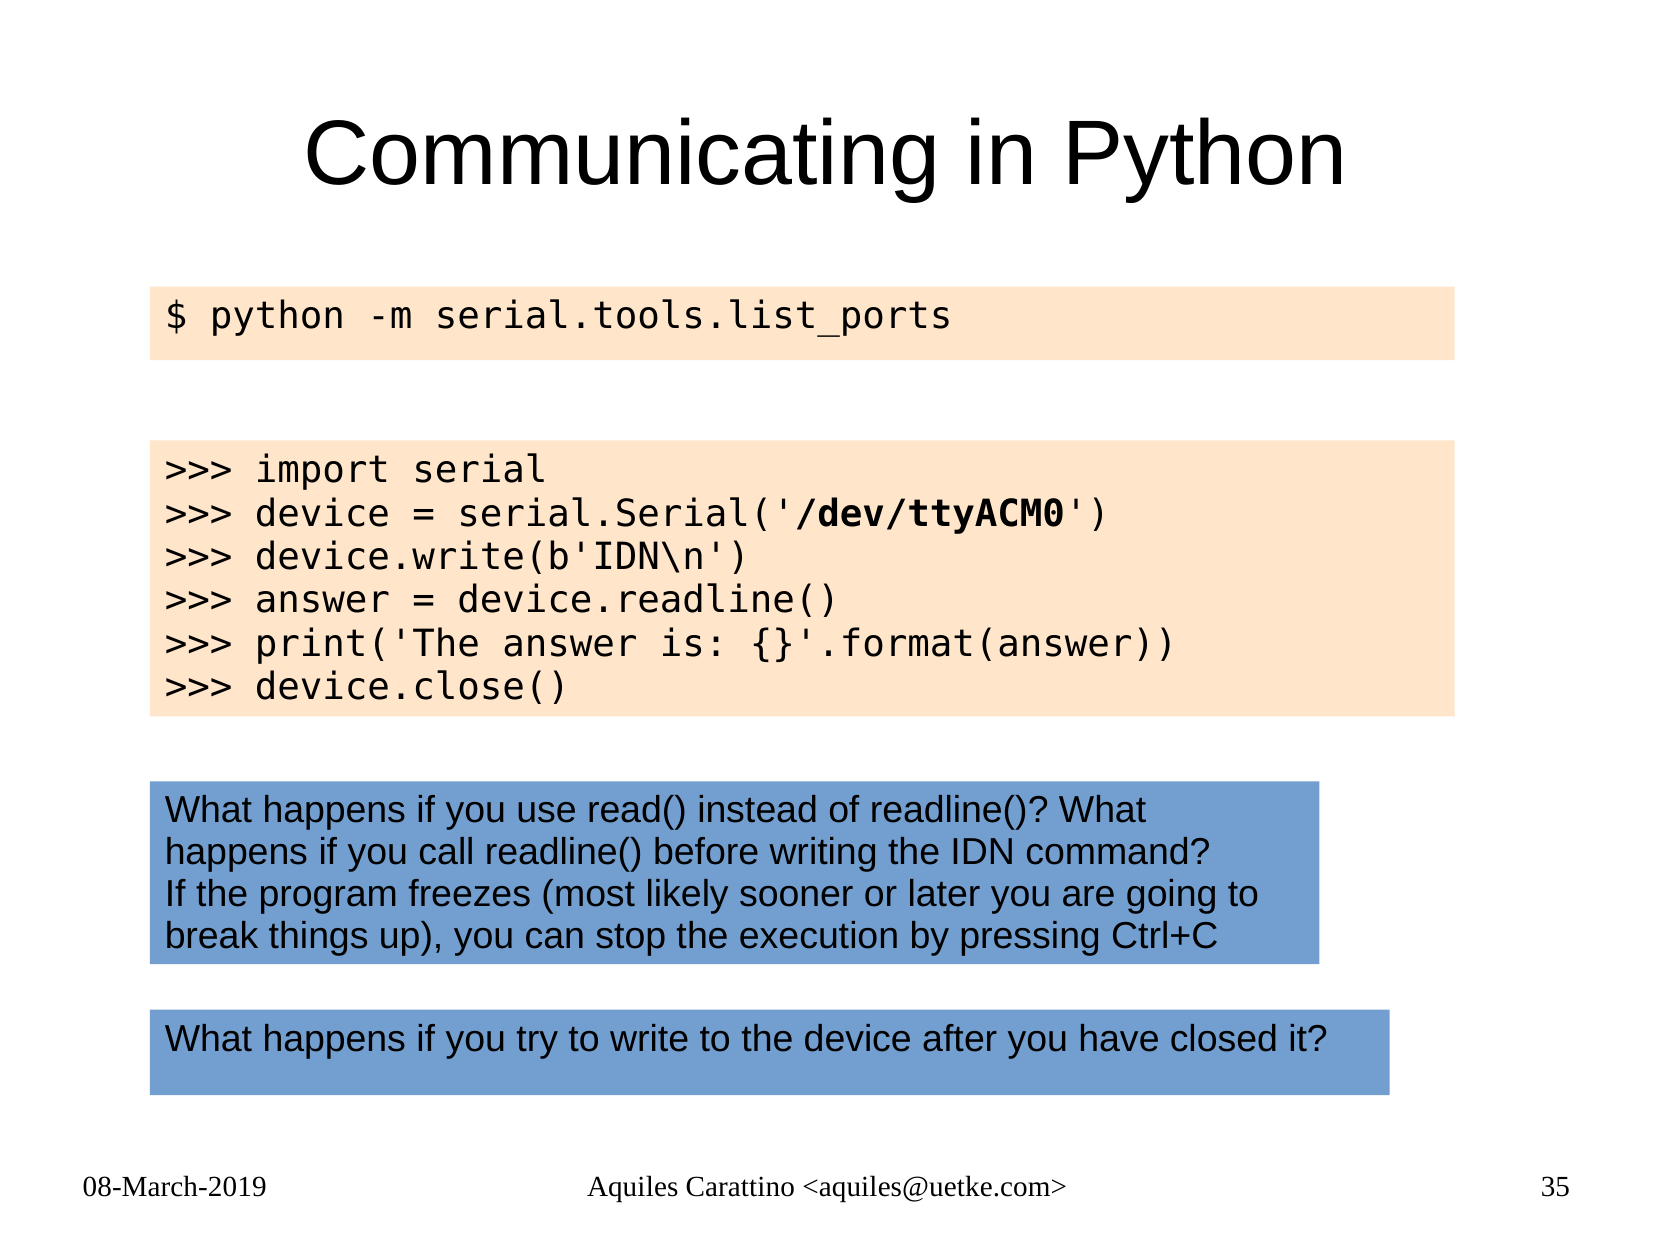

# Communicating in Python
$ python -m serial.tools.list_ports
>>> import serial
>>> device = serial.Serial('/dev/ttyACM0')
>>> device.write(b'IDN\n')
>>> answer = device.readline()
>>> print('The answer is: {}'.format(answer))
>>> device.close()
What happens if you use read() instead of readline()? What
happens if you call readline() before writing the IDN command?
If the program freezes (most likely sooner or later you are going to
break things up), you can stop the execution by pressing Ctrl+C
What happens if you try to write to the device after you have closed it?
08-March-2019
Aquiles Carattino <aquiles@uetke.com>
35